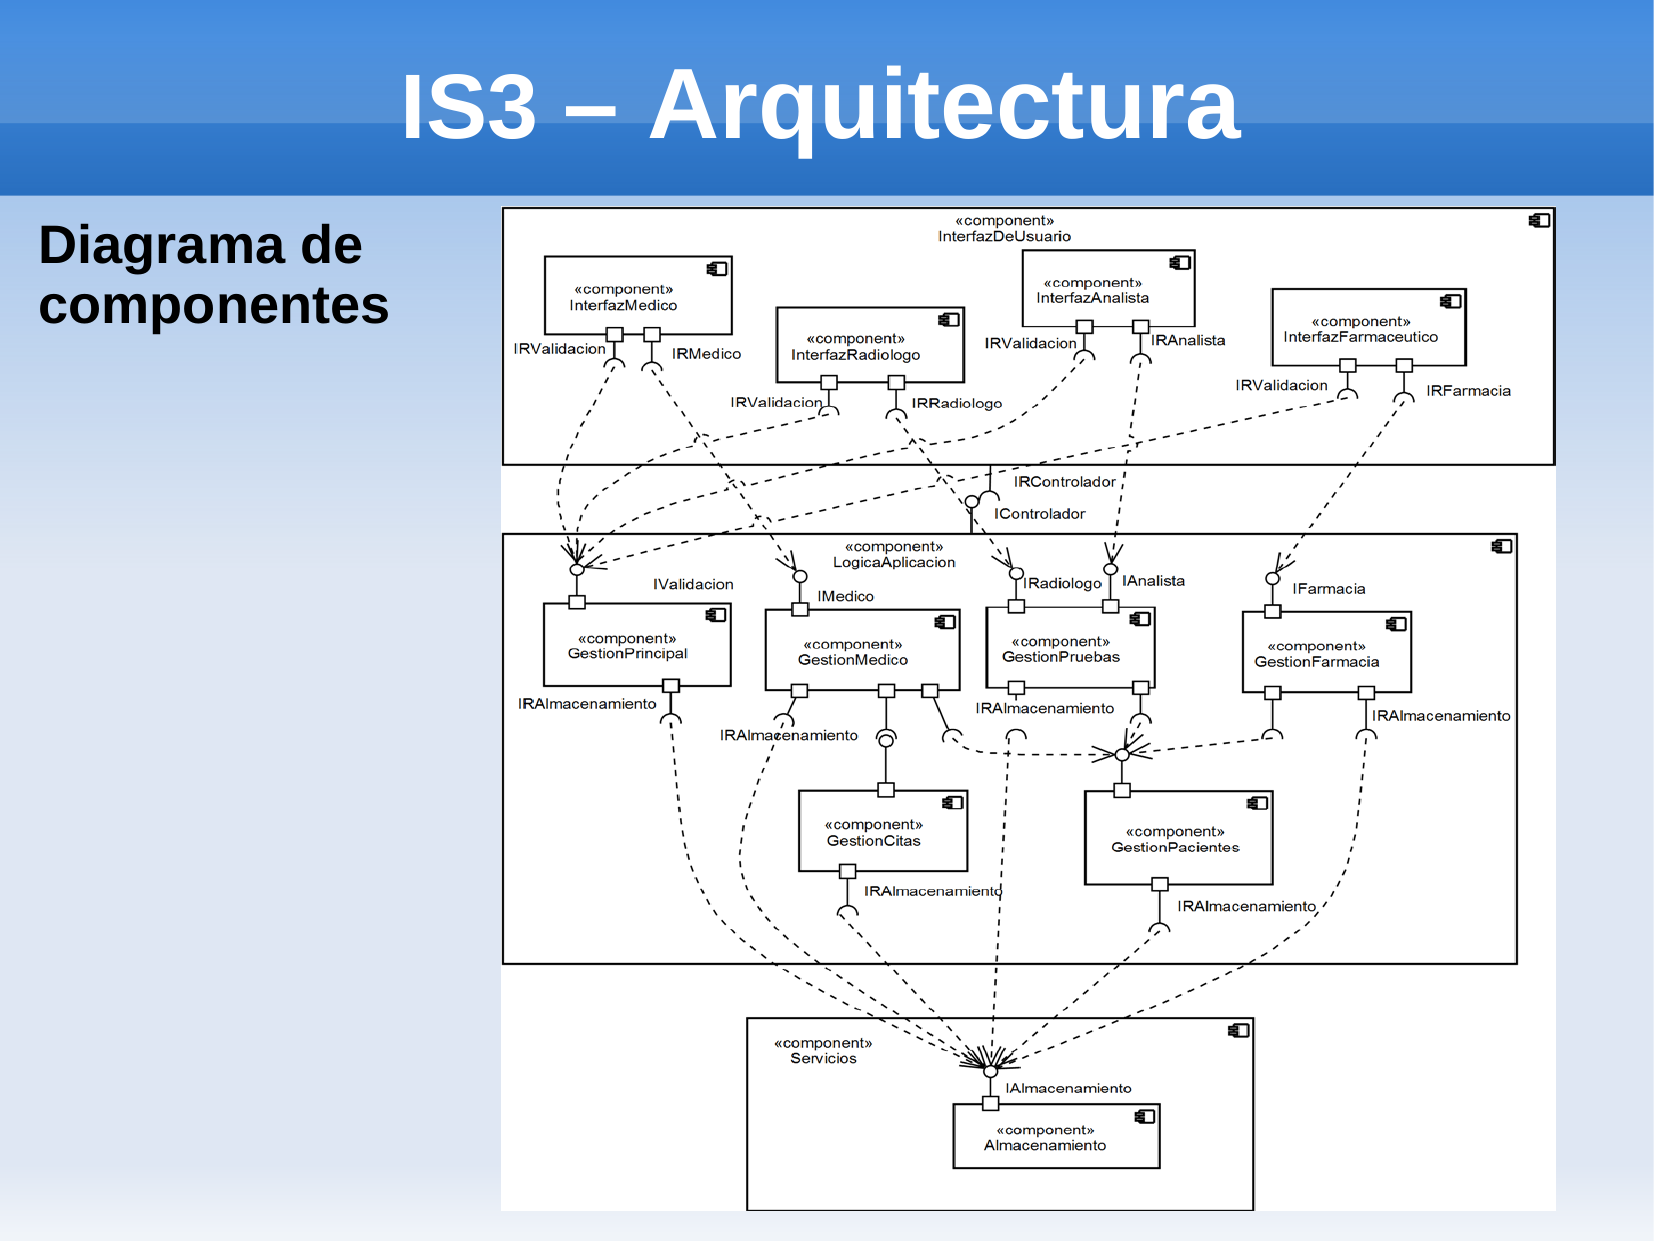

# IS3 – Arquitectura
Diagrama de
componentes